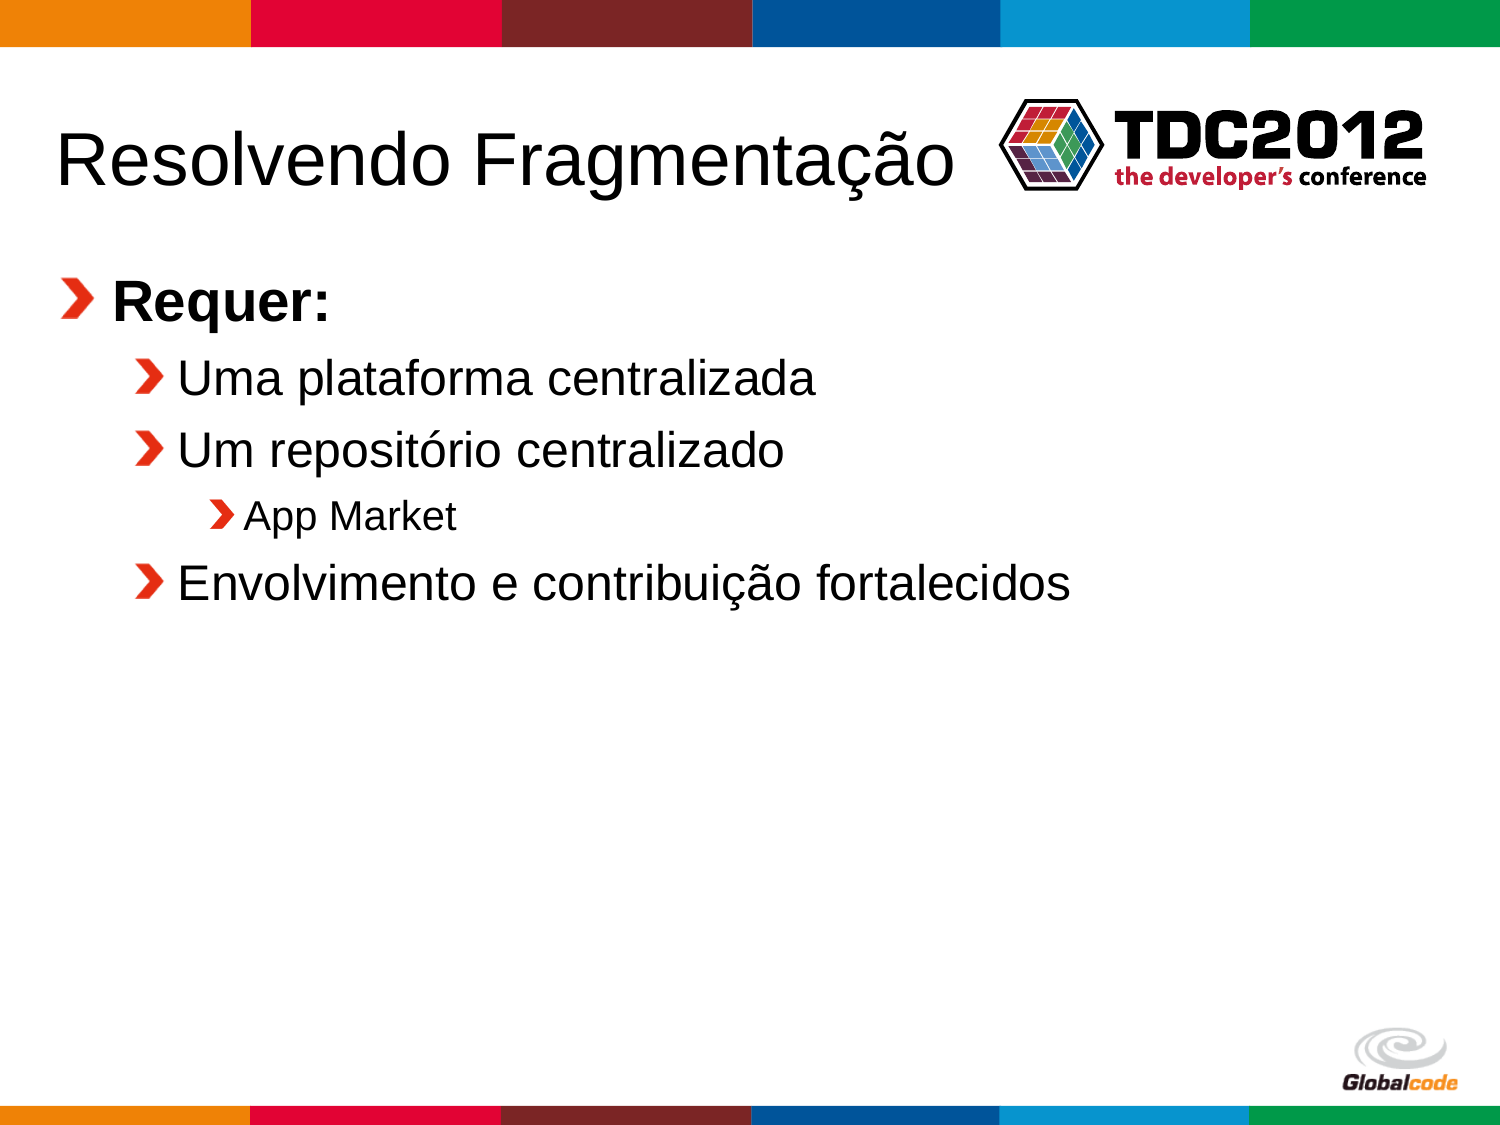

# Resolvendo Fragmentação
Requer:
Uma plataforma centralizada
Um repositório centralizado
App Market
Envolvimento e contribuição fortalecidos